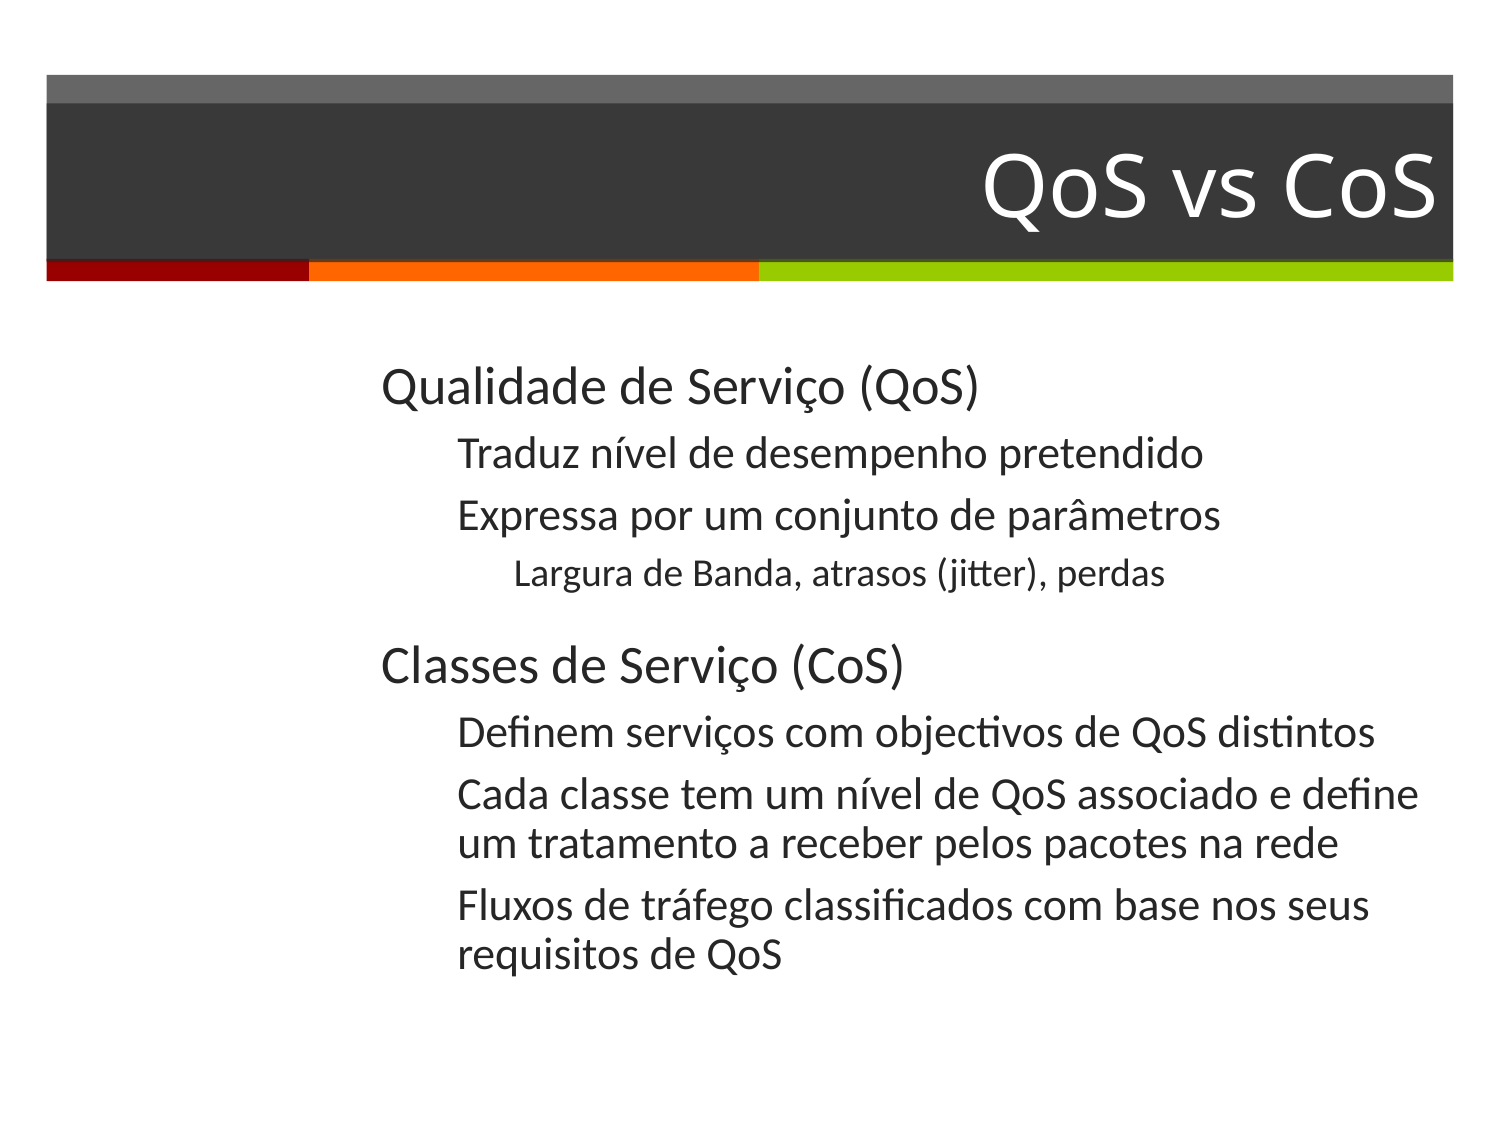

# QoS vs CoS
Qualidade de Serviço (QoS)
Traduz nível de desempenho pretendido
Expressa por um conjunto de parâmetros
Largura de Banda, atrasos (jitter), perdas
Classes de Serviço (CoS)
Definem serviços com objectivos de QoS distintos
Cada classe tem um nível de QoS associado e define um tratamento a receber pelos pacotes na rede
Fluxos de tráfego classificados com base nos seus requisitos de QoS